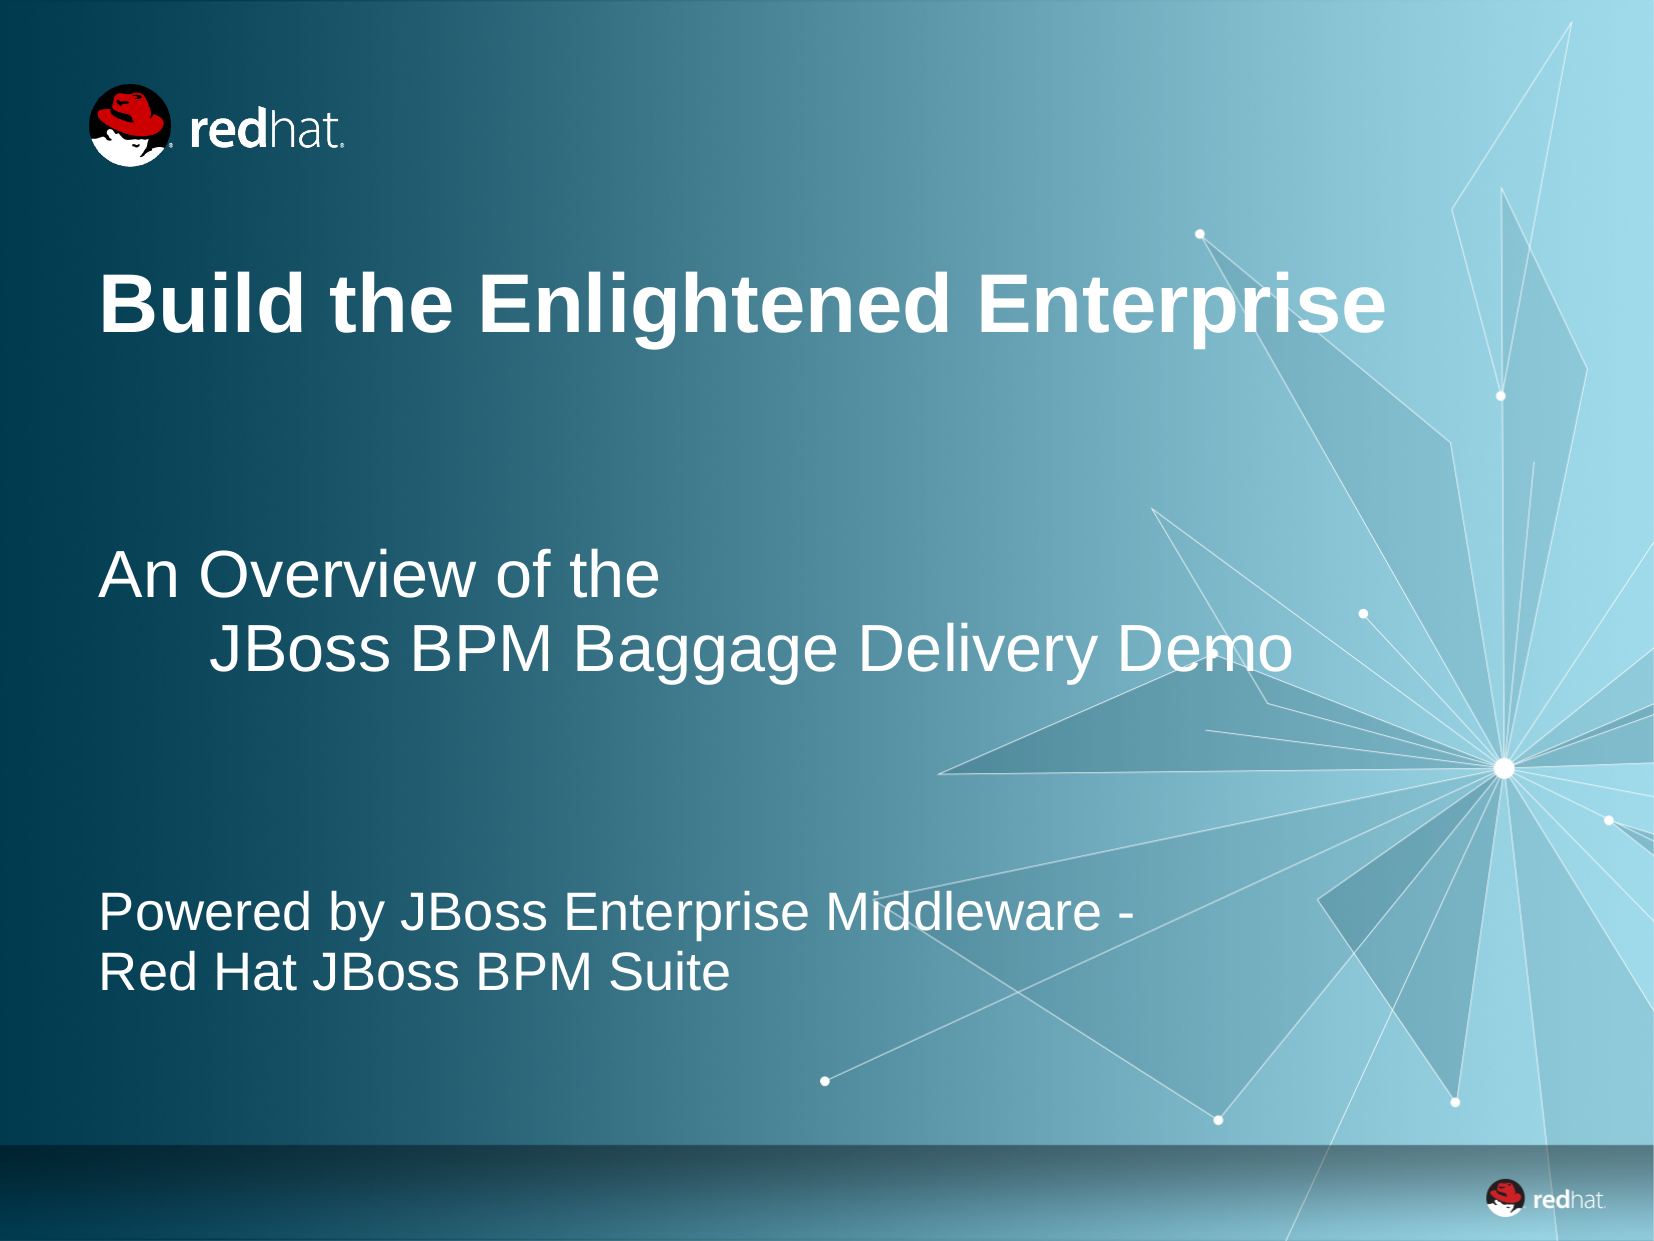

Build the Enlightened Enterprise
An Overview of the
 JBoss BPM Baggage Delivery Demo
Powered by JBoss Enterprise Middleware -
Red Hat JBoss BPM Suite